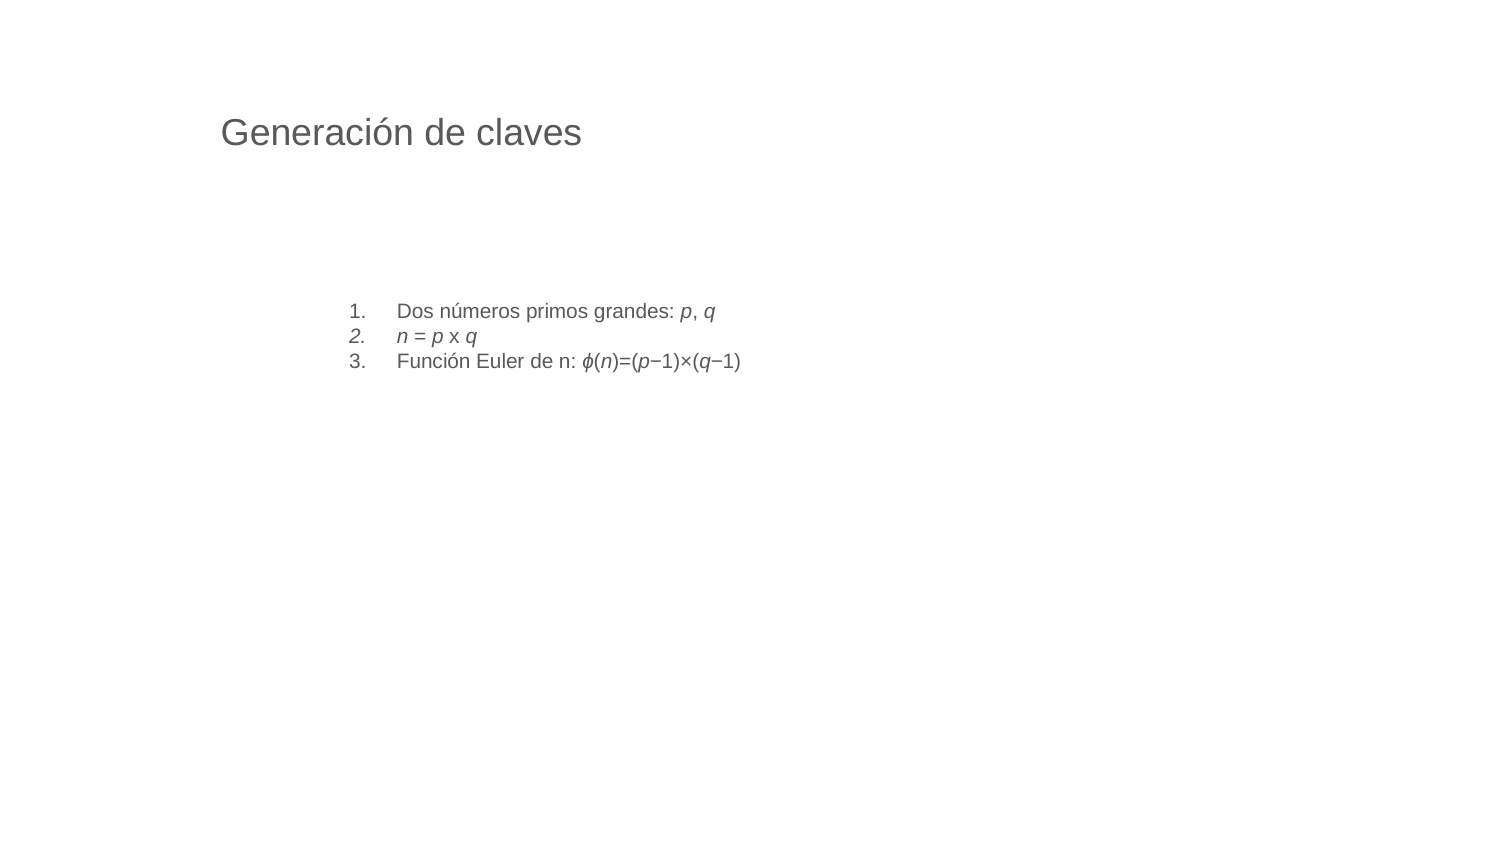

Generación de claves
Dos números primos grandes: p, q
n = p x q
Función Euler de n: ϕ(n)=(p−1)×(q−1)